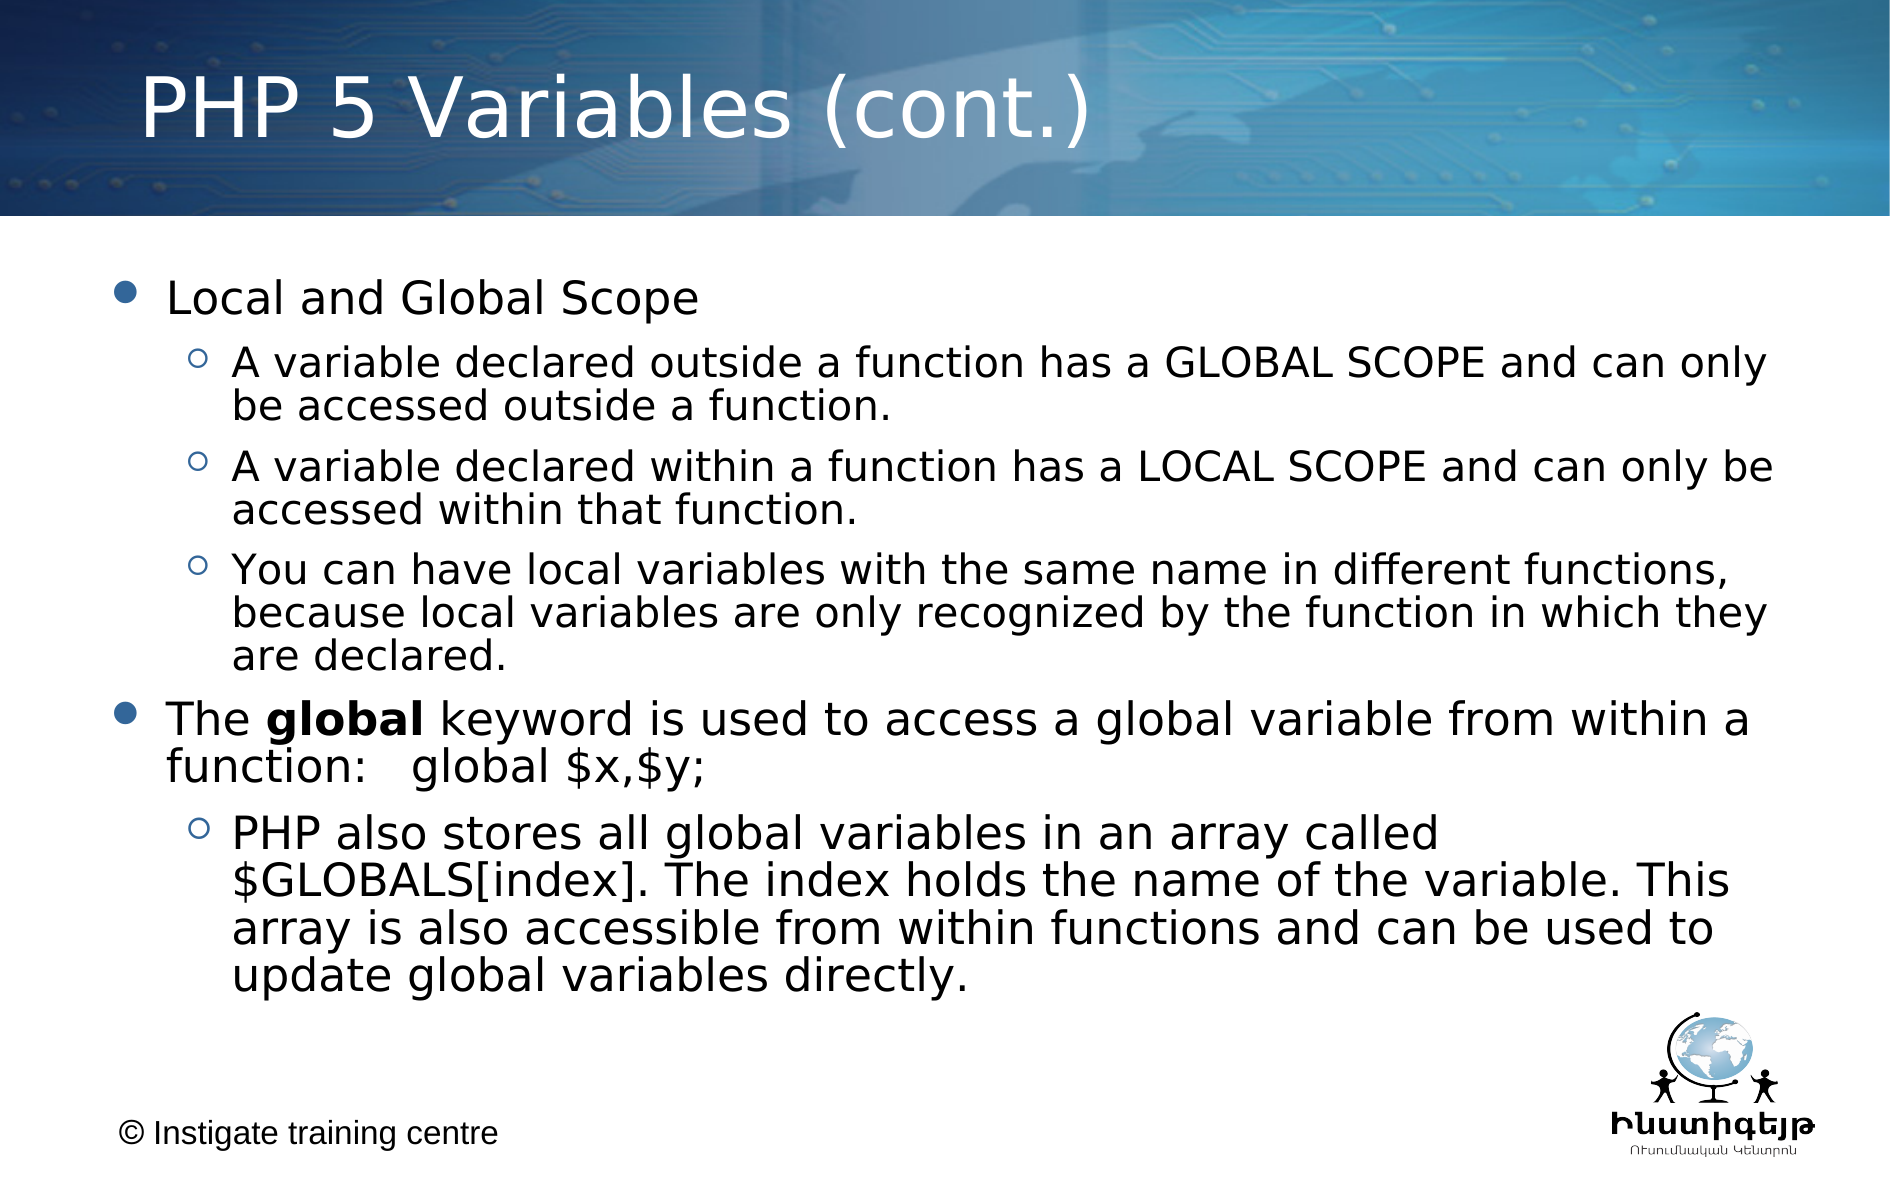

PHP 5 Variables (cont.)
# Local and Global Scope
A variable declared outside a function has a GLOBAL SCOPE and can only be accessed outside a function.
A variable declared within a function has a LOCAL SCOPE and can only be accessed within that function.
You can have local variables with the same name in different functions, because local variables are only recognized by the function in which they are declared.
The global keyword is used to access a global variable from within a function:	global $x,$y;
PHP also stores all global variables in an array called $GLOBALS[index]. The index holds the name of the variable. This array is also accessible from within functions and can be used to update global variables directly.